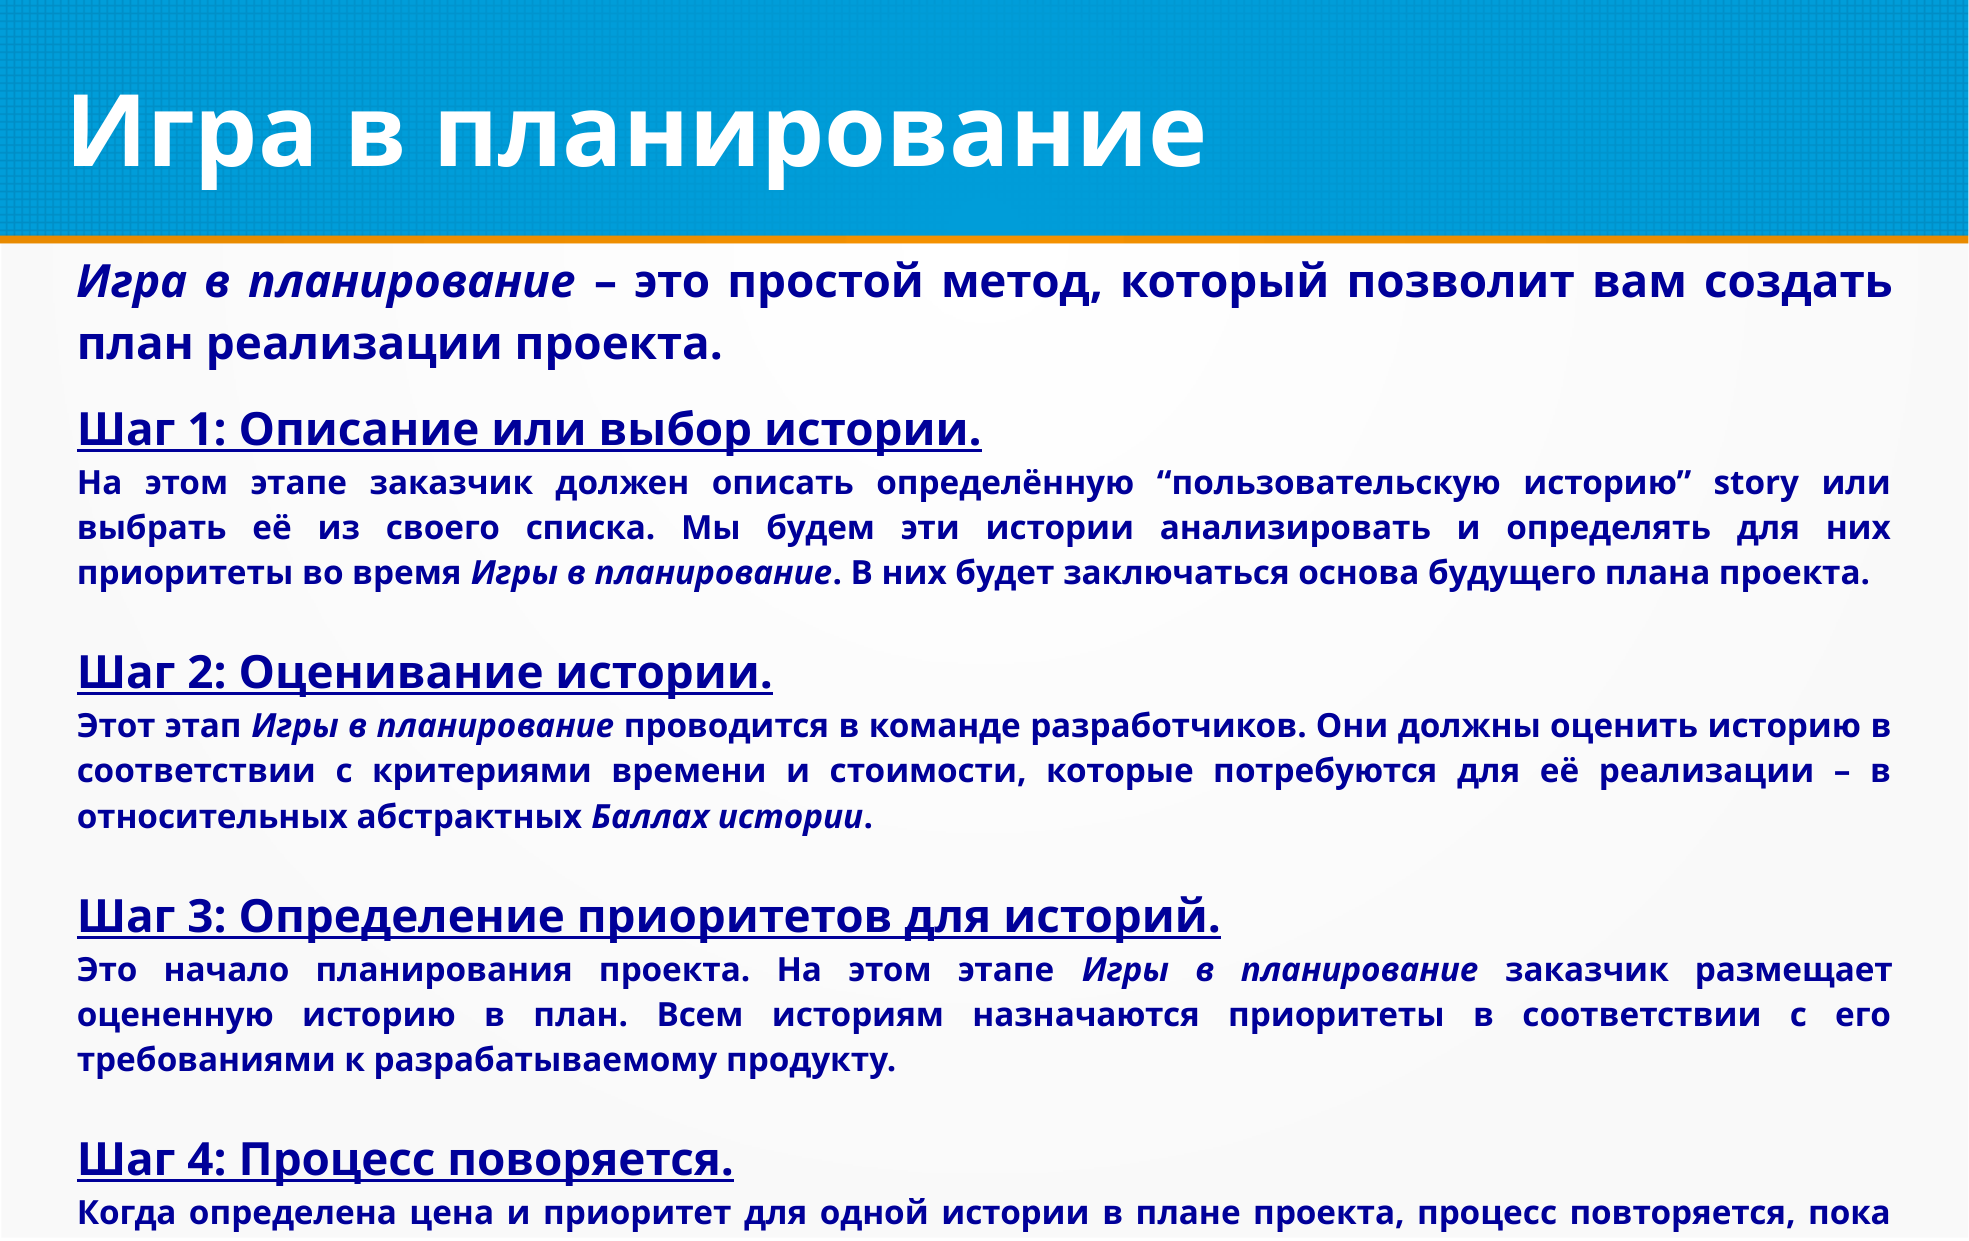

Игра в планирование
Игра в планирование – это простой метод, который позволит вам создать план реализации проекта.
Шаг 1: Описание или выбор истории.
На этом этапе заказчик должен описать определённую “пользовательскую историю” story или выбрать её из своего списка. Мы будем эти истории анализировать и определять для них приоритеты во время Игры в планирование. В них будет заключаться основа будущего плана проекта.
Шаг 2: Оценивание истории.
Этот этап Игры в планирование проводится в команде разработчиков. Они должны оценить историю в соответствии с критериями времени и стоимости, которые потребуются для её реализации – в относительных абстрактных Баллах истории.
Шаг 3: Определение приоритетов для историй.
Это начало планирования проекта. На этом этапе Игры в планирование заказчик размещает оцененную историю в план. Всем историям назначаются приоритеты в соответствии с его требованиями к разрабатываемому продукту.
Шаг 4: Процесс поворяется.
Когда определена цена и приоритет для одной истории в плане проекта, процесс повторяется, пока план не будет составлен.